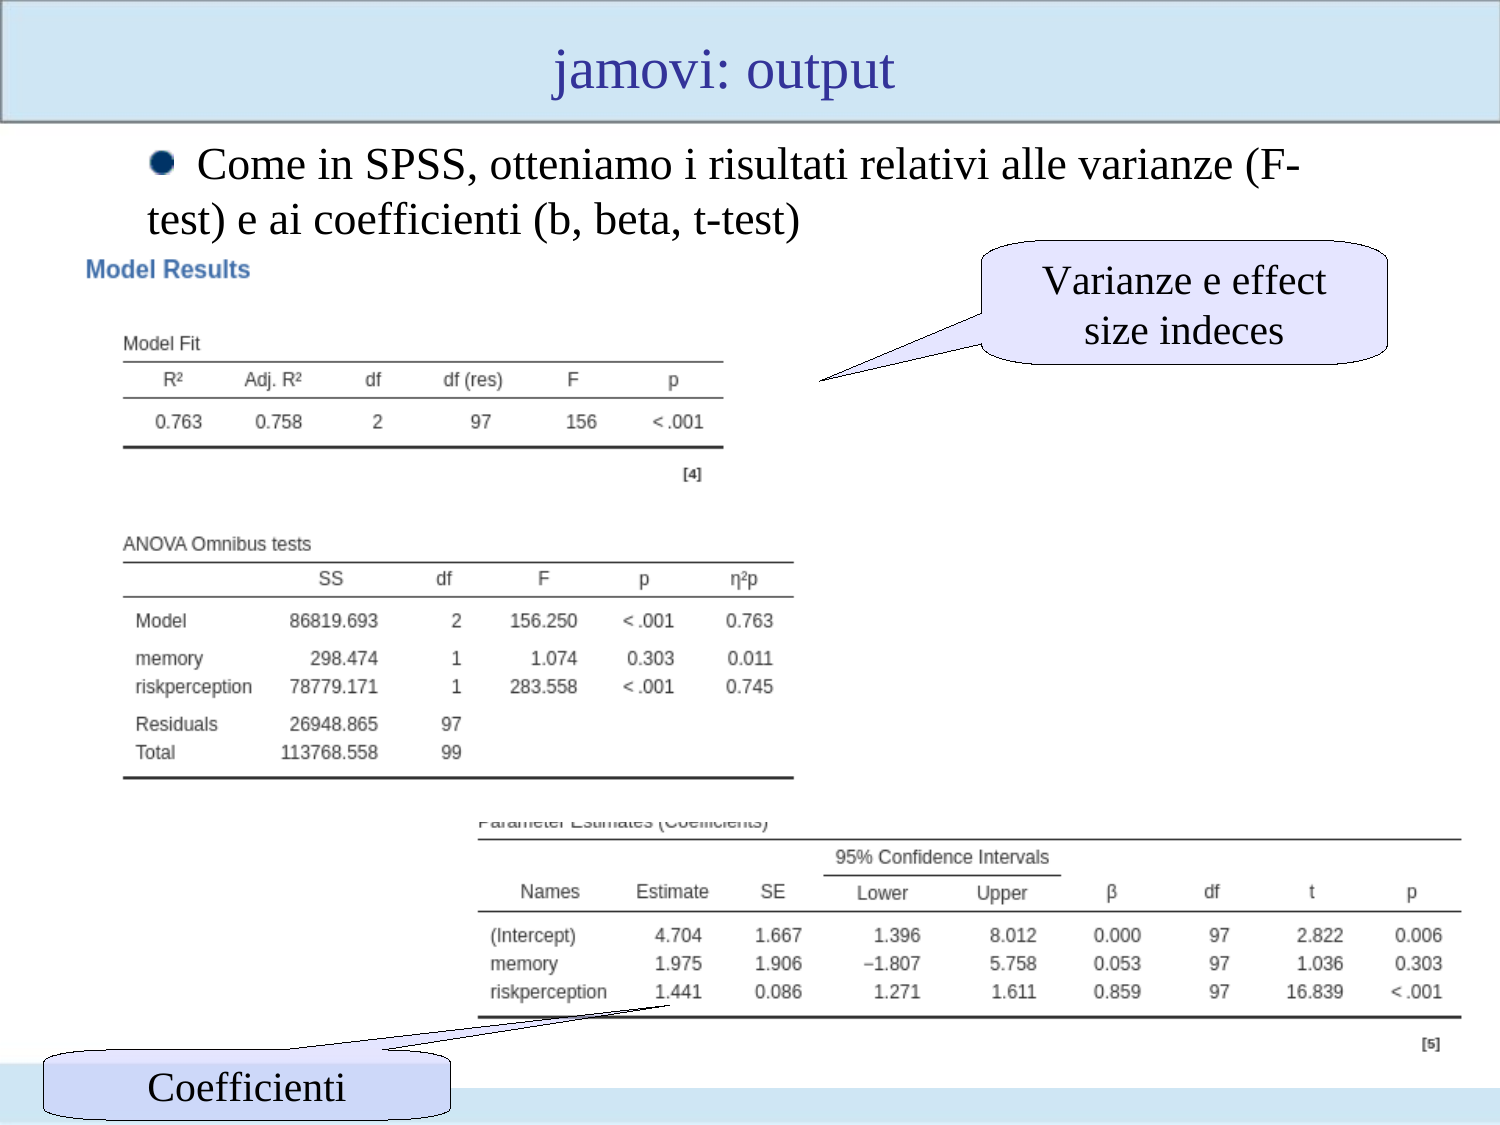

# jamovi: output
 Come in SPSS, otteniamo i risultati relativi alle varianze (F-test) e ai coefficienti (b, beta, t-test)
Varianze e effect size indeces
Coefficienti
95